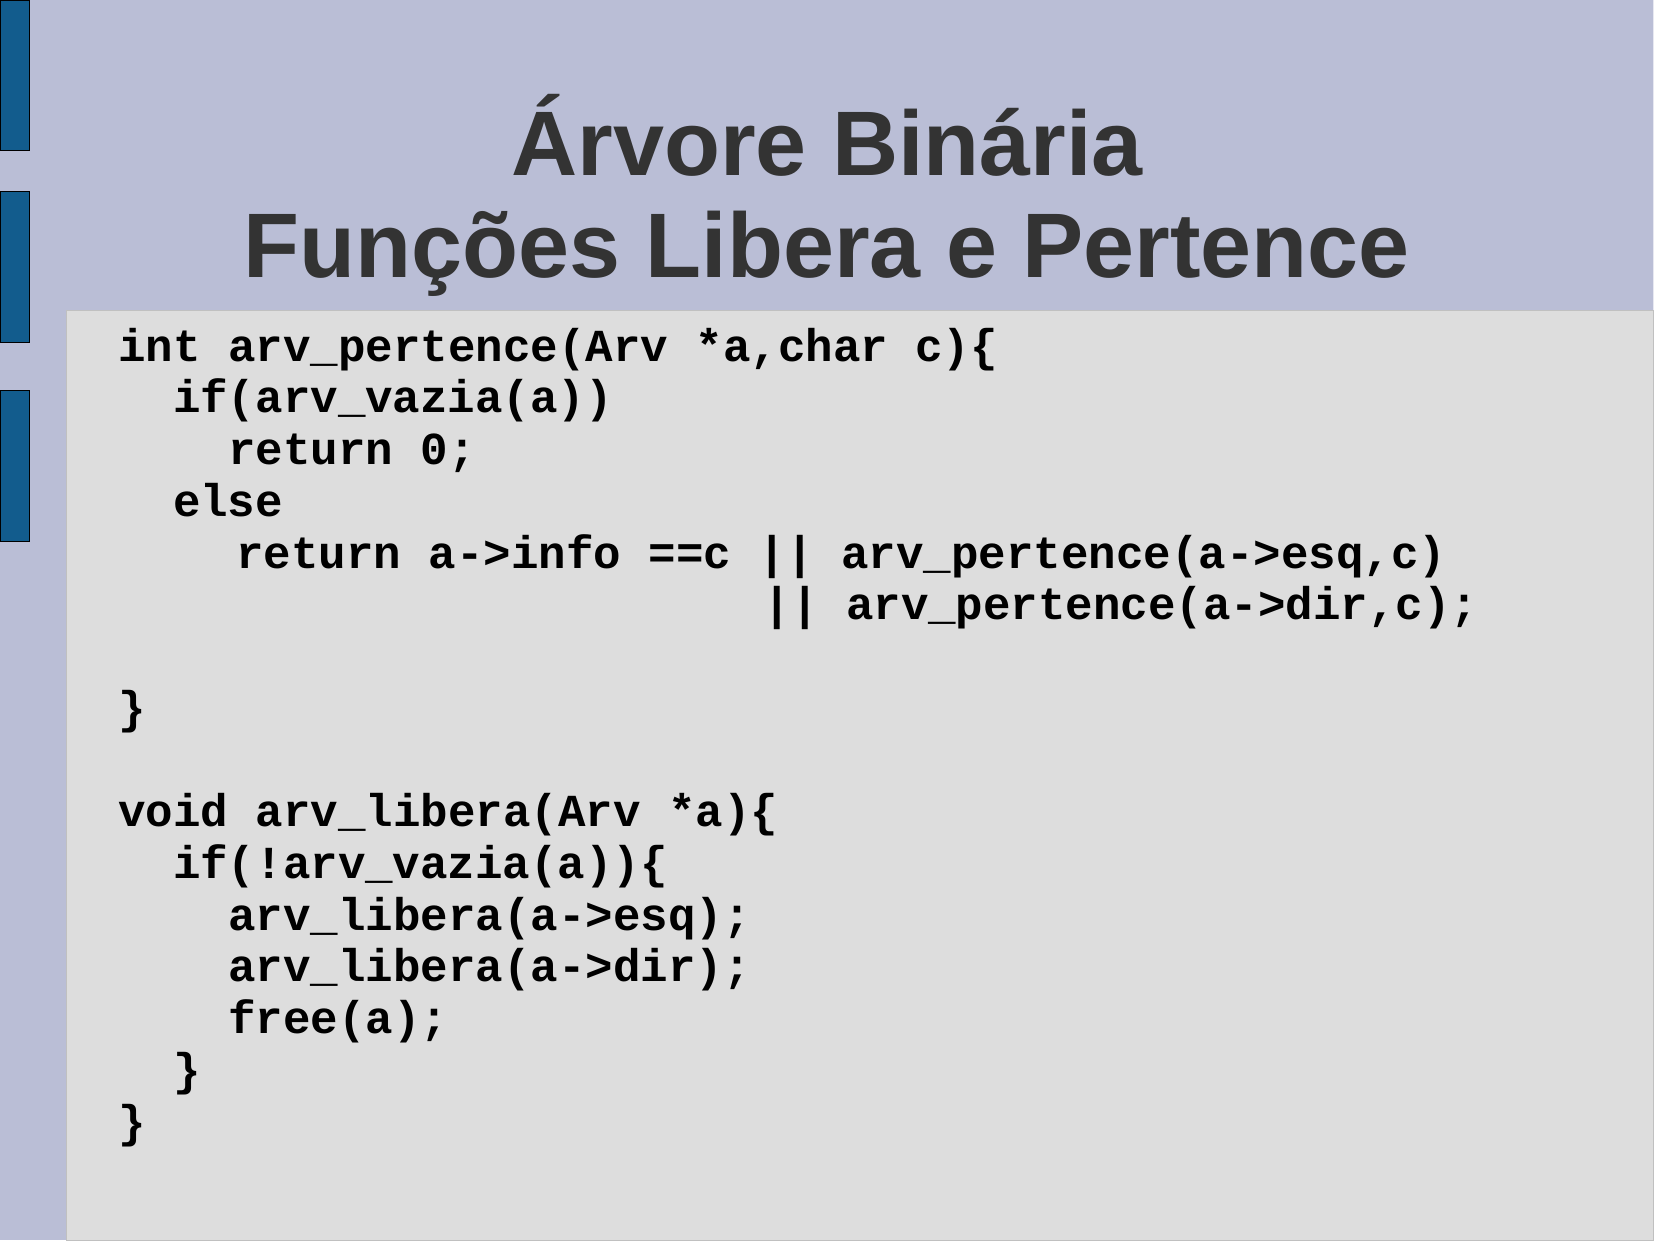

# Árvore Binária Funções Libera e Pertence
int arv_pertence(Arv *a,char c){
 if(arv_vazia(a))
 return 0;
 else
 	return a->info ==c || arv_pertence(a->esq,c)
 					 || arv_pertence(a->dir,c);
}
void arv_libera(Arv *a){
 if(!arv_vazia(a)){
 arv_libera(a->esq);
 arv_libera(a->dir);
 free(a);
 }
}